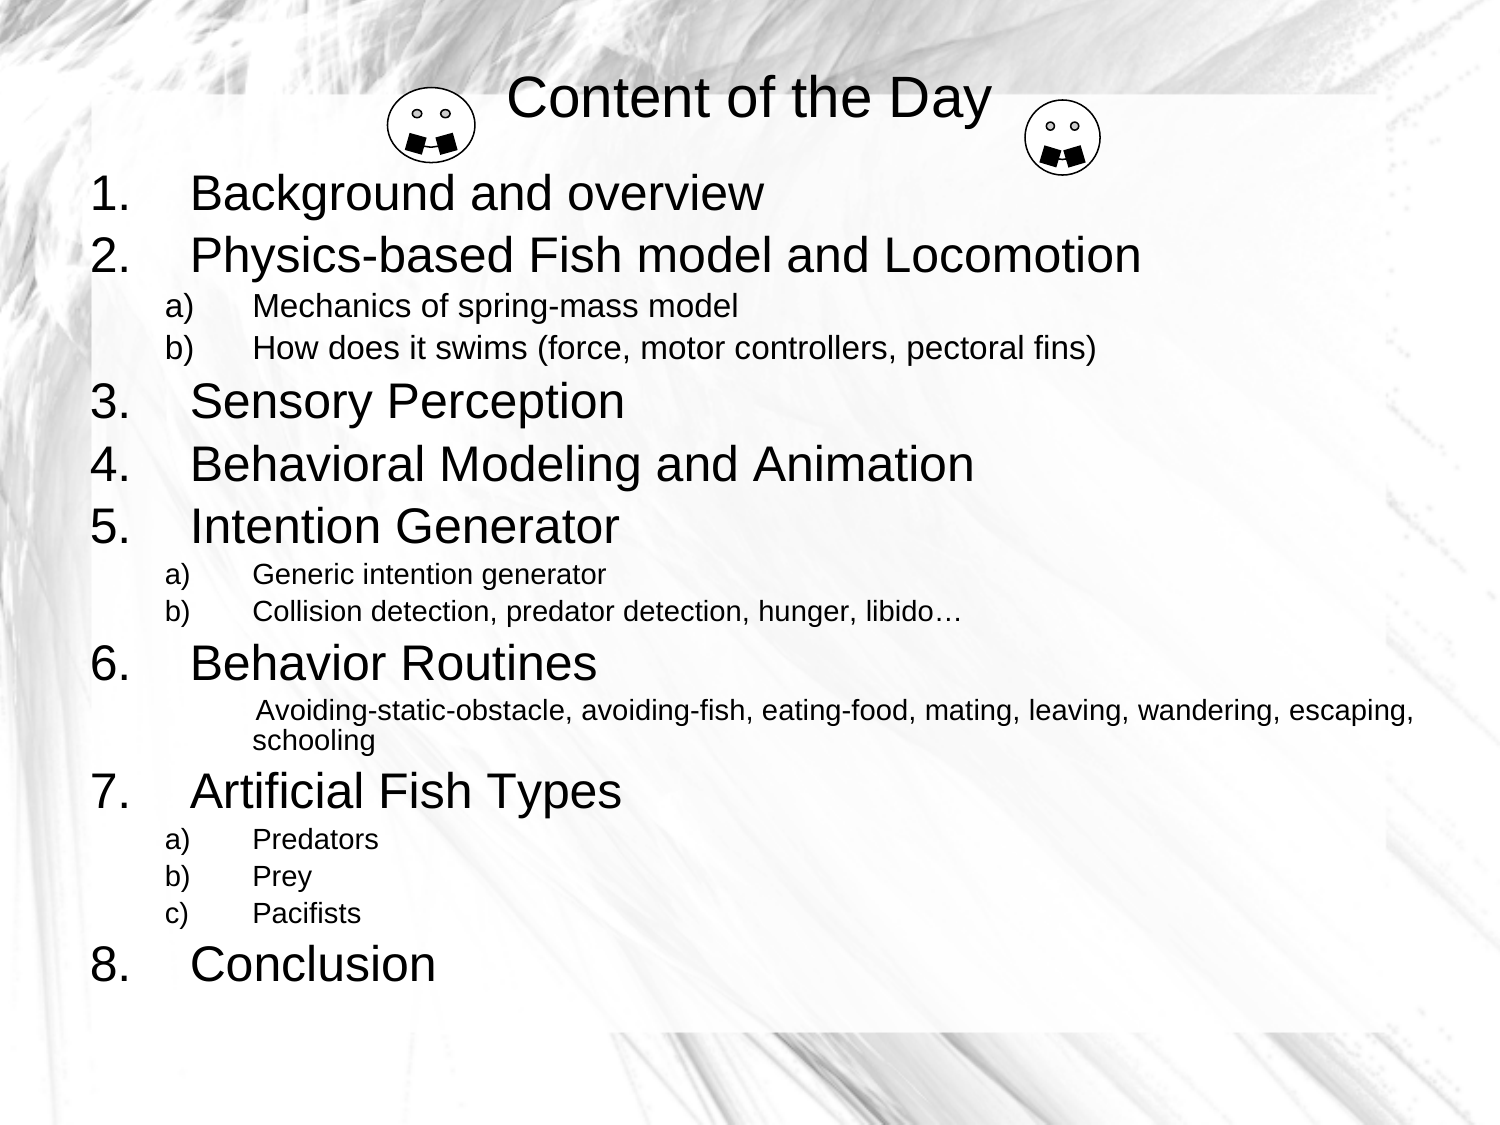

# Content of the Day
Background and overview
Physics-based Fish model and Locomotion
Mechanics of spring-mass model
How does it swims (force, motor controllers, pectoral fins)
Sensory Perception
Behavioral Modeling and Animation
Intention Generator
Generic intention generator
Collision detection, predator detection, hunger, libido…
Behavior Routines
 Avoiding-static-obstacle, avoiding-fish, eating-food, mating, leaving, wandering, escaping, schooling
Artificial Fish Types
Predators
Prey
Pacifists
Conclusion